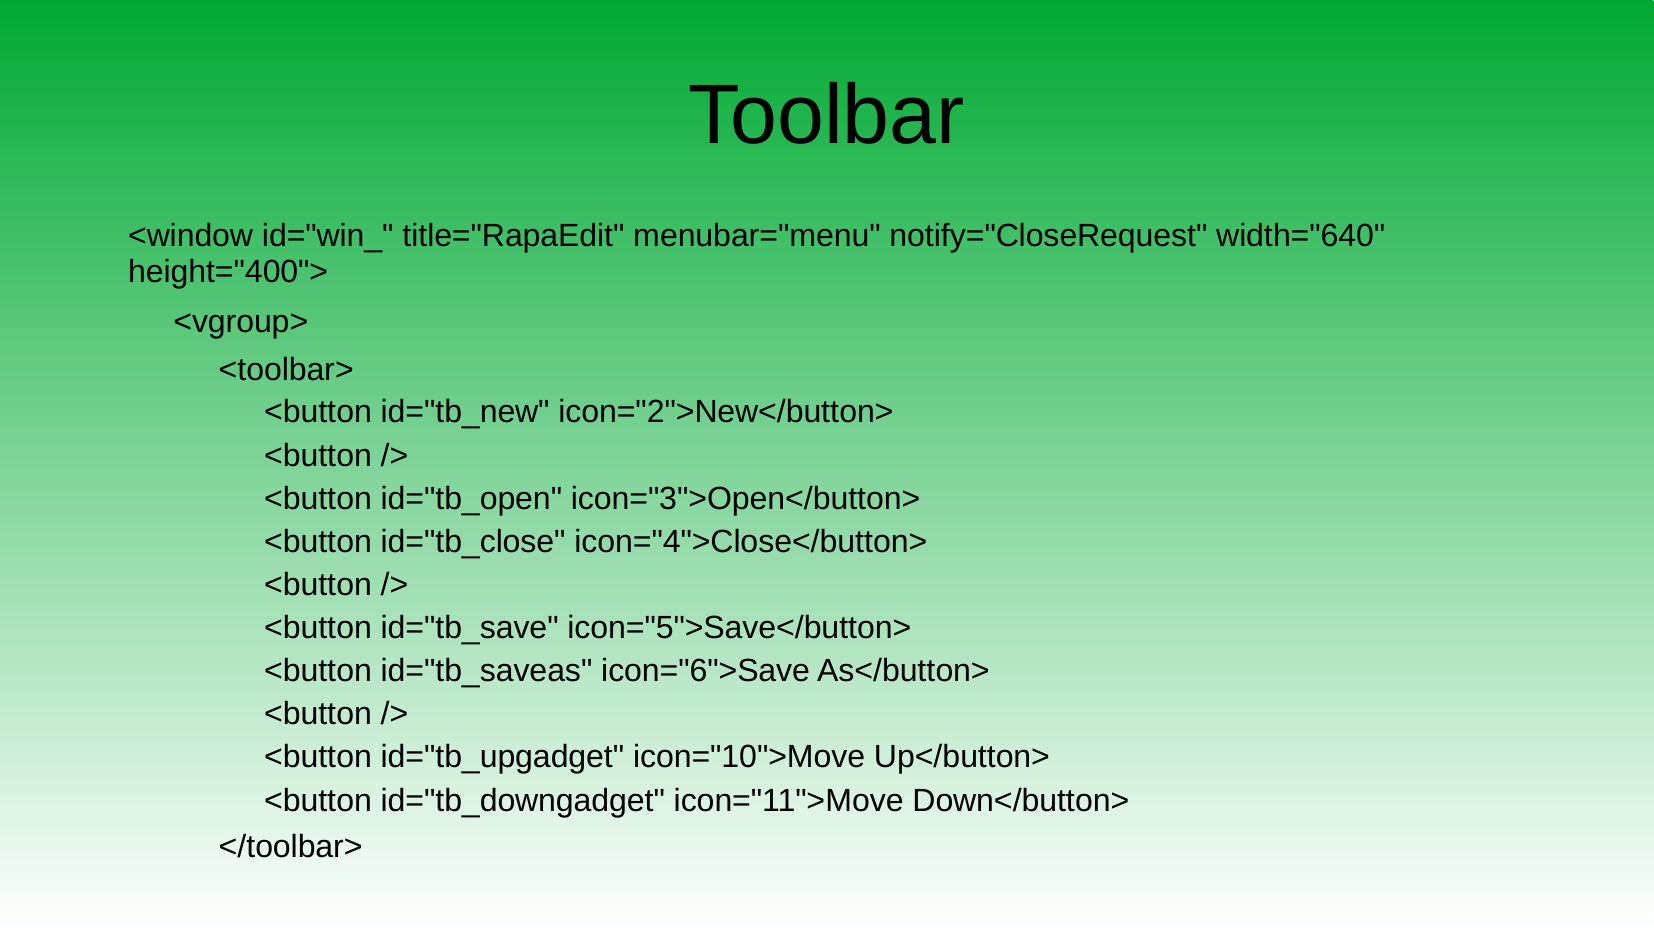

# Toolbar
<window id="win_" title="RapaEdit" menubar="menu" notify="CloseRequest" width="640" height="400">
<vgroup>
<toolbar>
<button id="tb_new" icon="2">New</button>
<button />
<button id="tb_open" icon="3">Open</button>
<button id="tb_close" icon="4">Close</button>
<button />
<button id="tb_save" icon="5">Save</button>
<button id="tb_saveas" icon="6">Save As</button>
<button />
<button id="tb_upgadget" icon="10">Move Up</button>
<button id="tb_downgadget" icon="11">Move Down</button>
</toolbar>